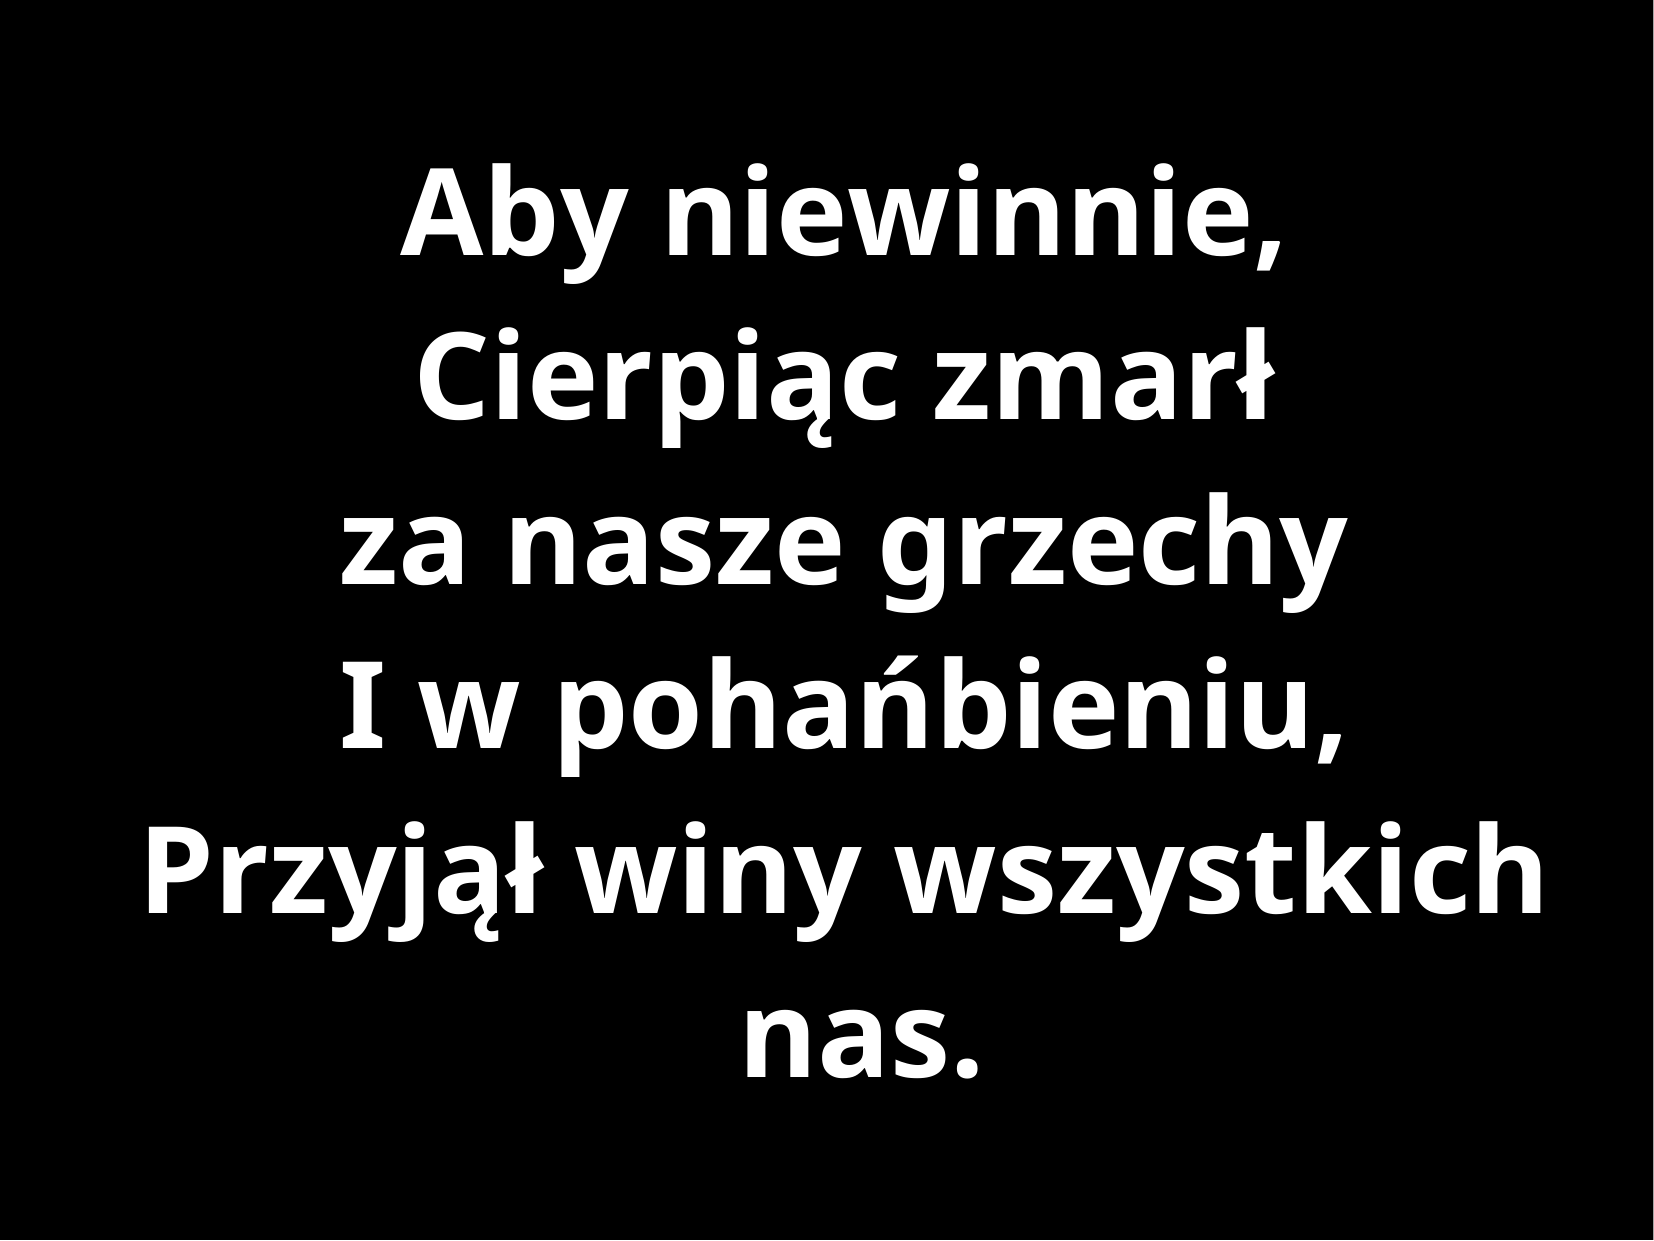

# Aby niewinnie,
Cierpiąc zmarł
za nasze grzechy
I w pohańbieniu,
Przyjął winy wszystkich nas.